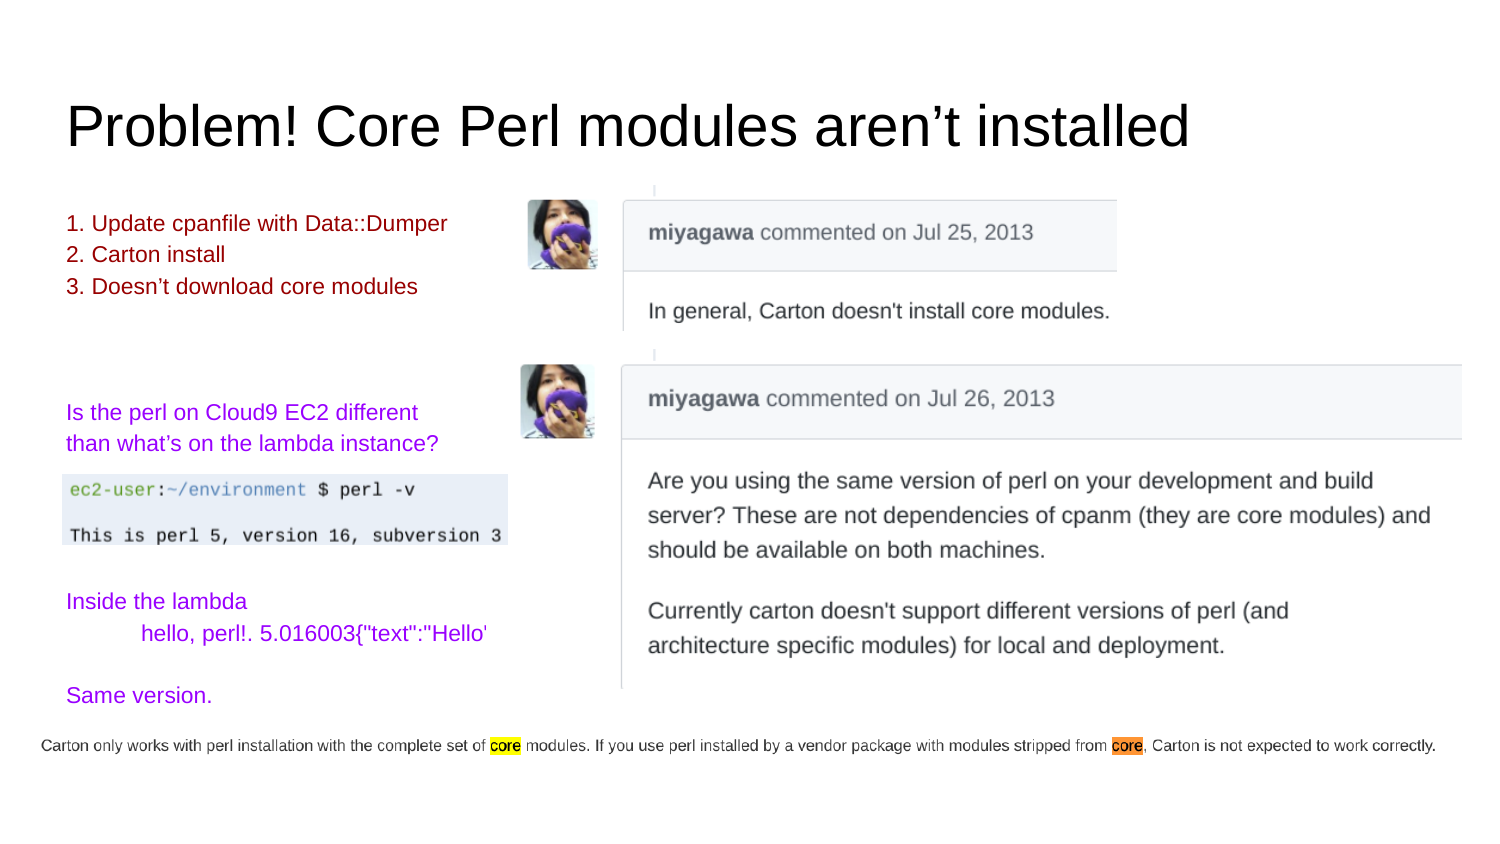

# Problem! Core Perl modules aren’t installed
1. Update cpanfile with Data::Dumper
2. Carton install
3. Doesn’t download core modules
Is the perl on Cloud9 EC2 different
than what’s on the lambda instance?
Inside the lambda
hello, perl!. 5.016003{"text":"Hello"}
Same version.